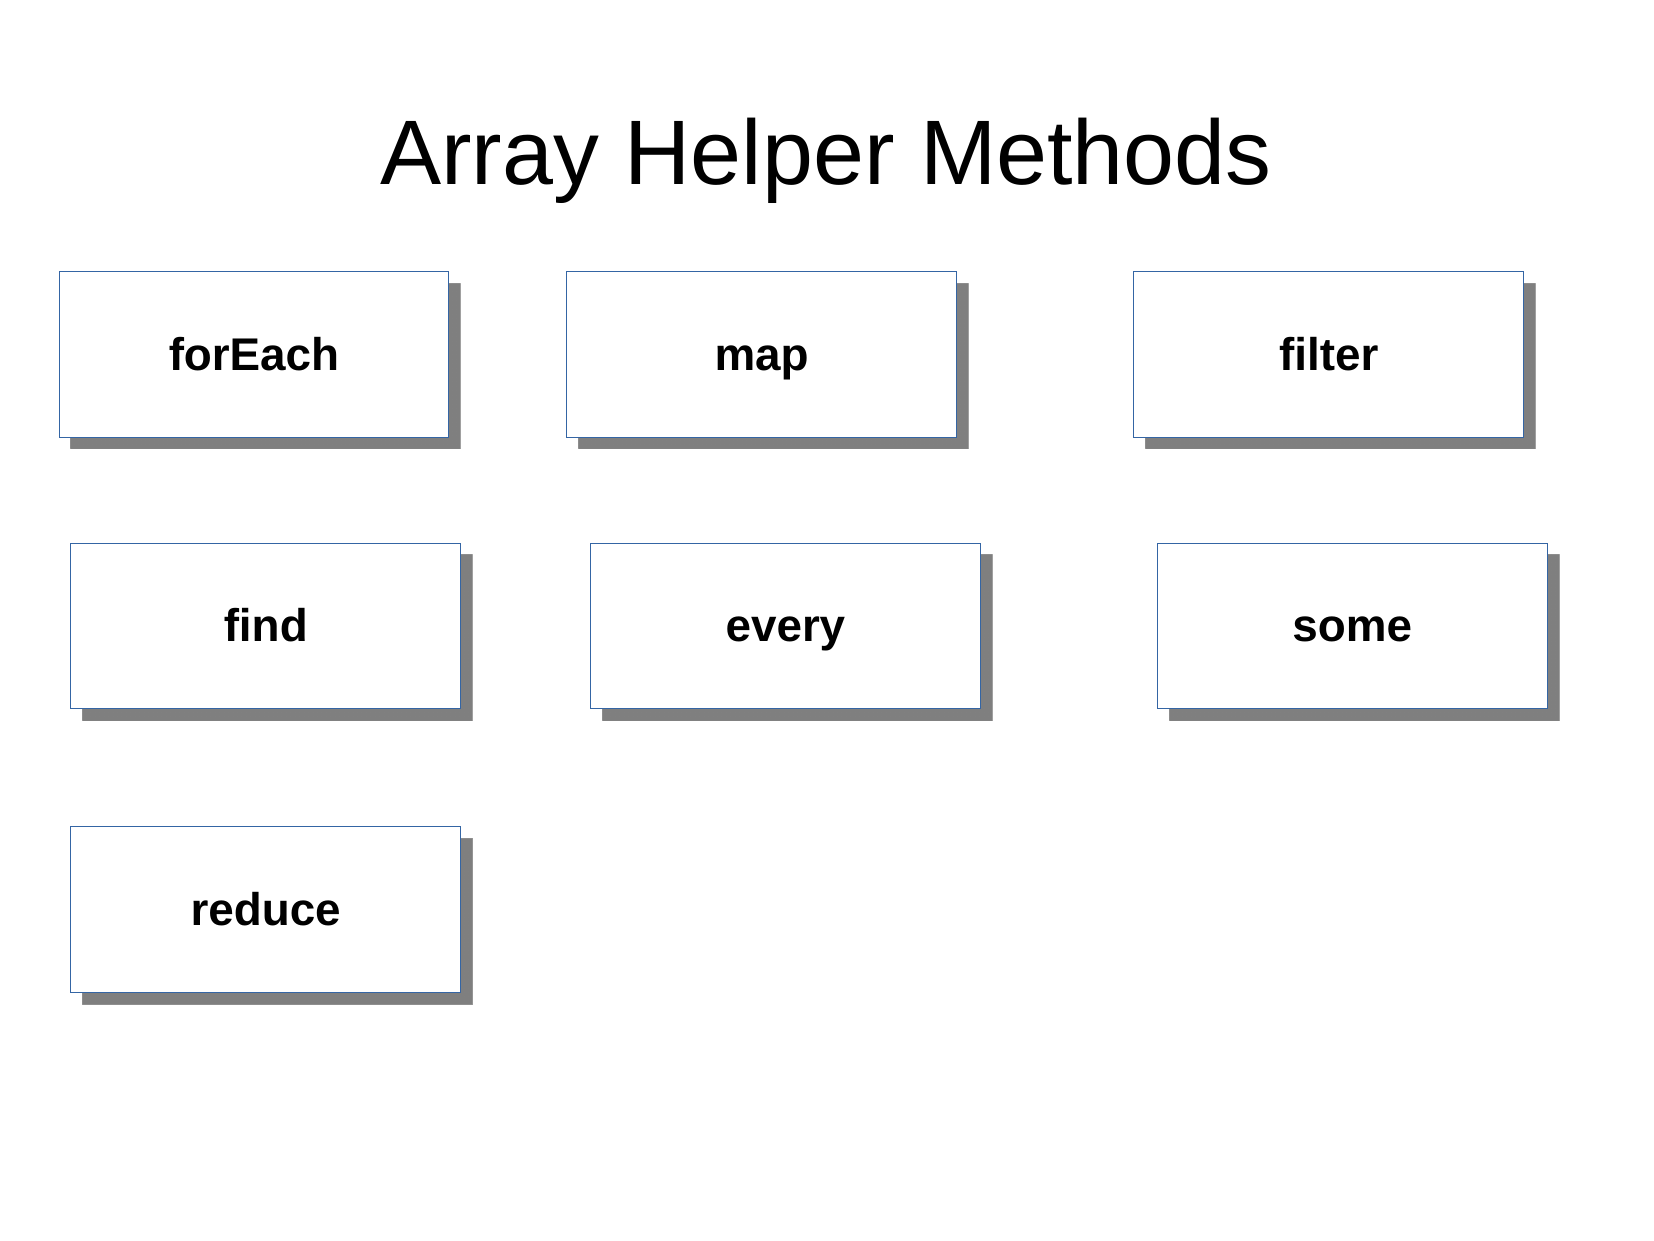

# Array Helper Methods
forEach
map
filter
find
every
some
reduce